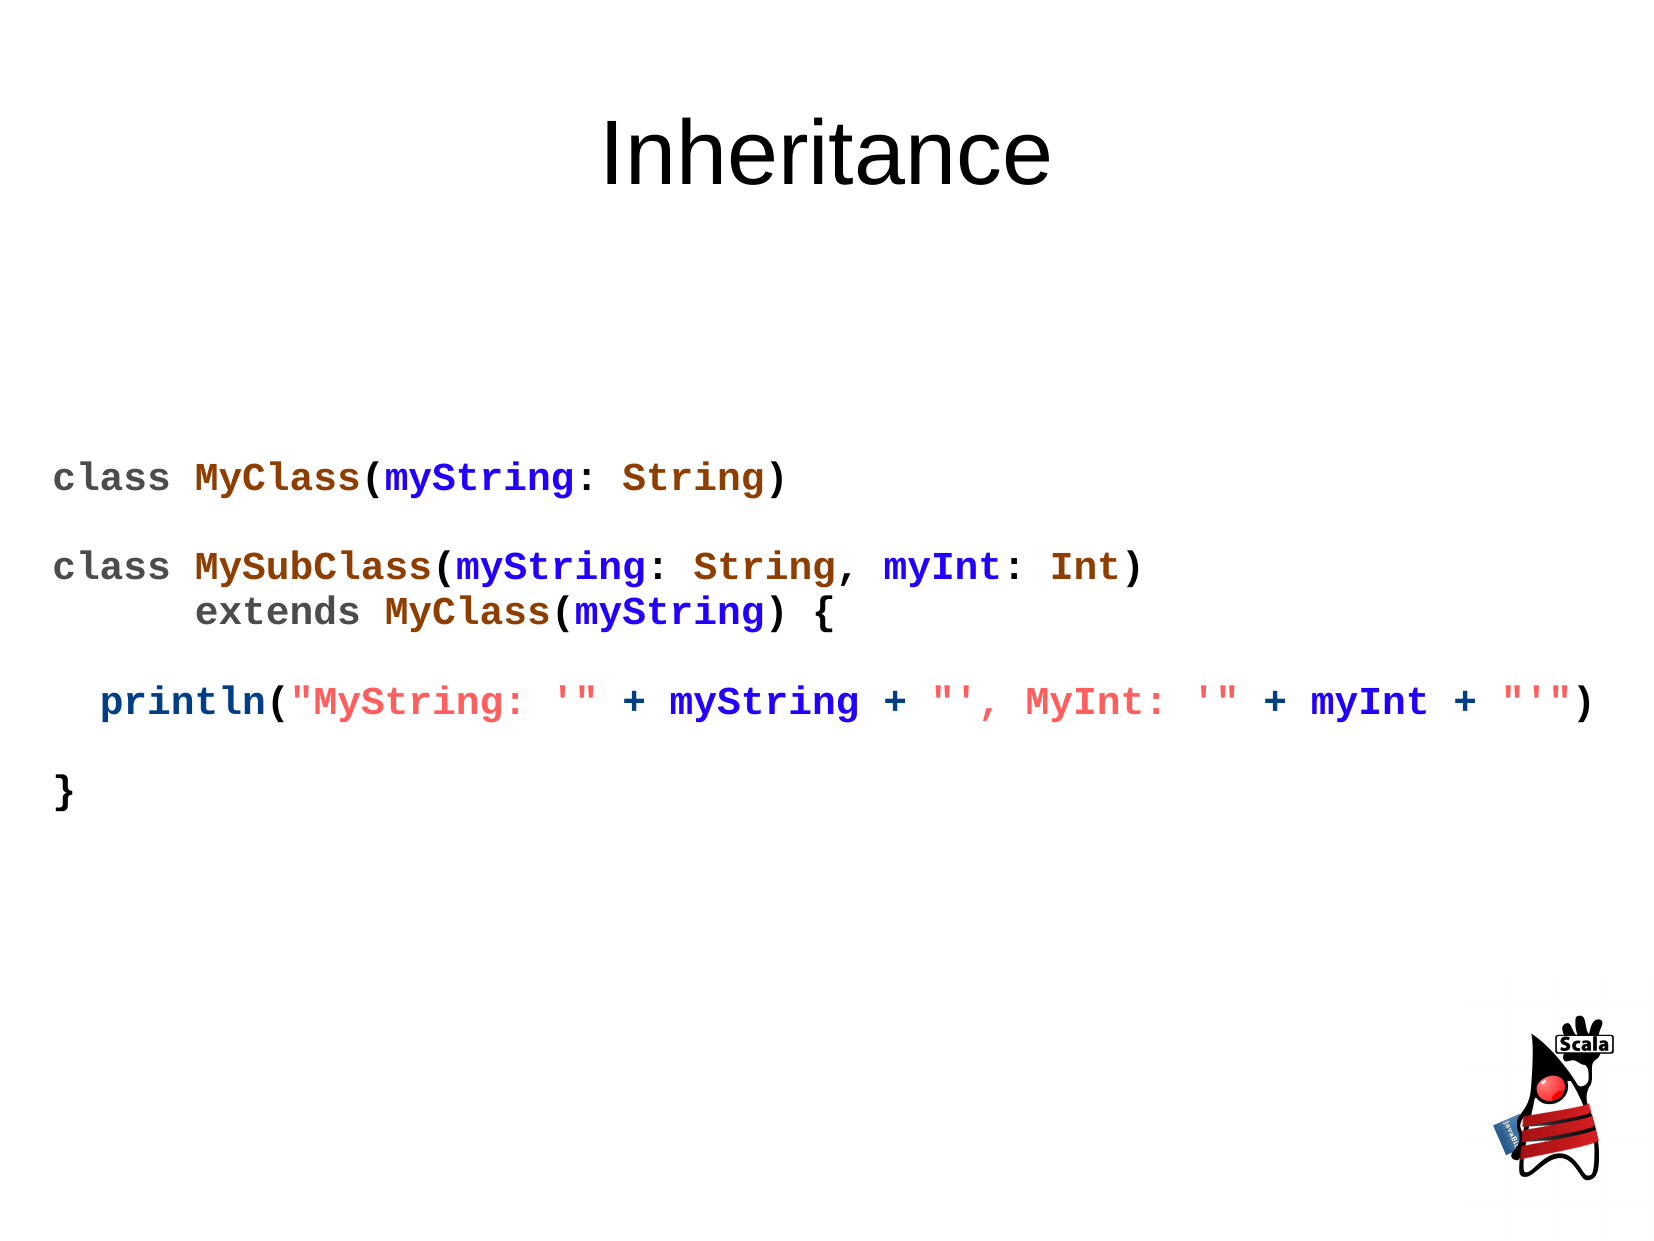

# Inheritance
class MyClass(myString: String)
class MySubClass(myString: String, myInt: Int)
 extends MyClass(myString) {
 println("MyString: '" + myString + "', MyInt: '" + myInt + "'")
}